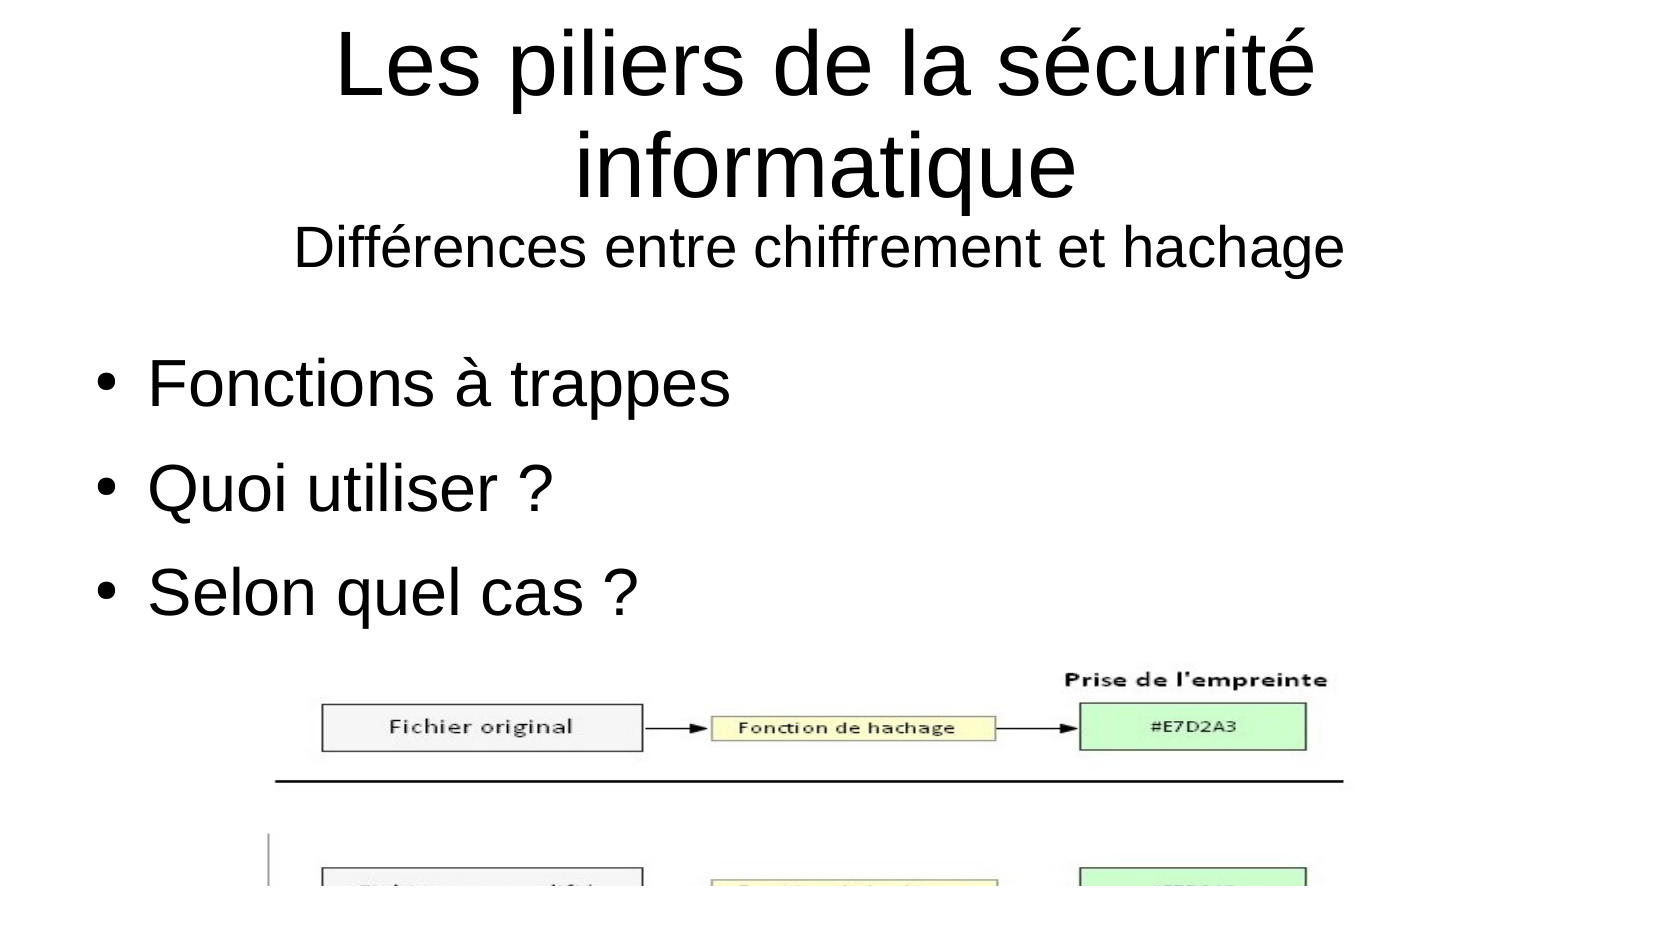

# Les piliers de la sécurité informatique
Différences entre chiffrement et hachage
Fonctions à trappes
Quoi utiliser ?
Selon quel cas ?